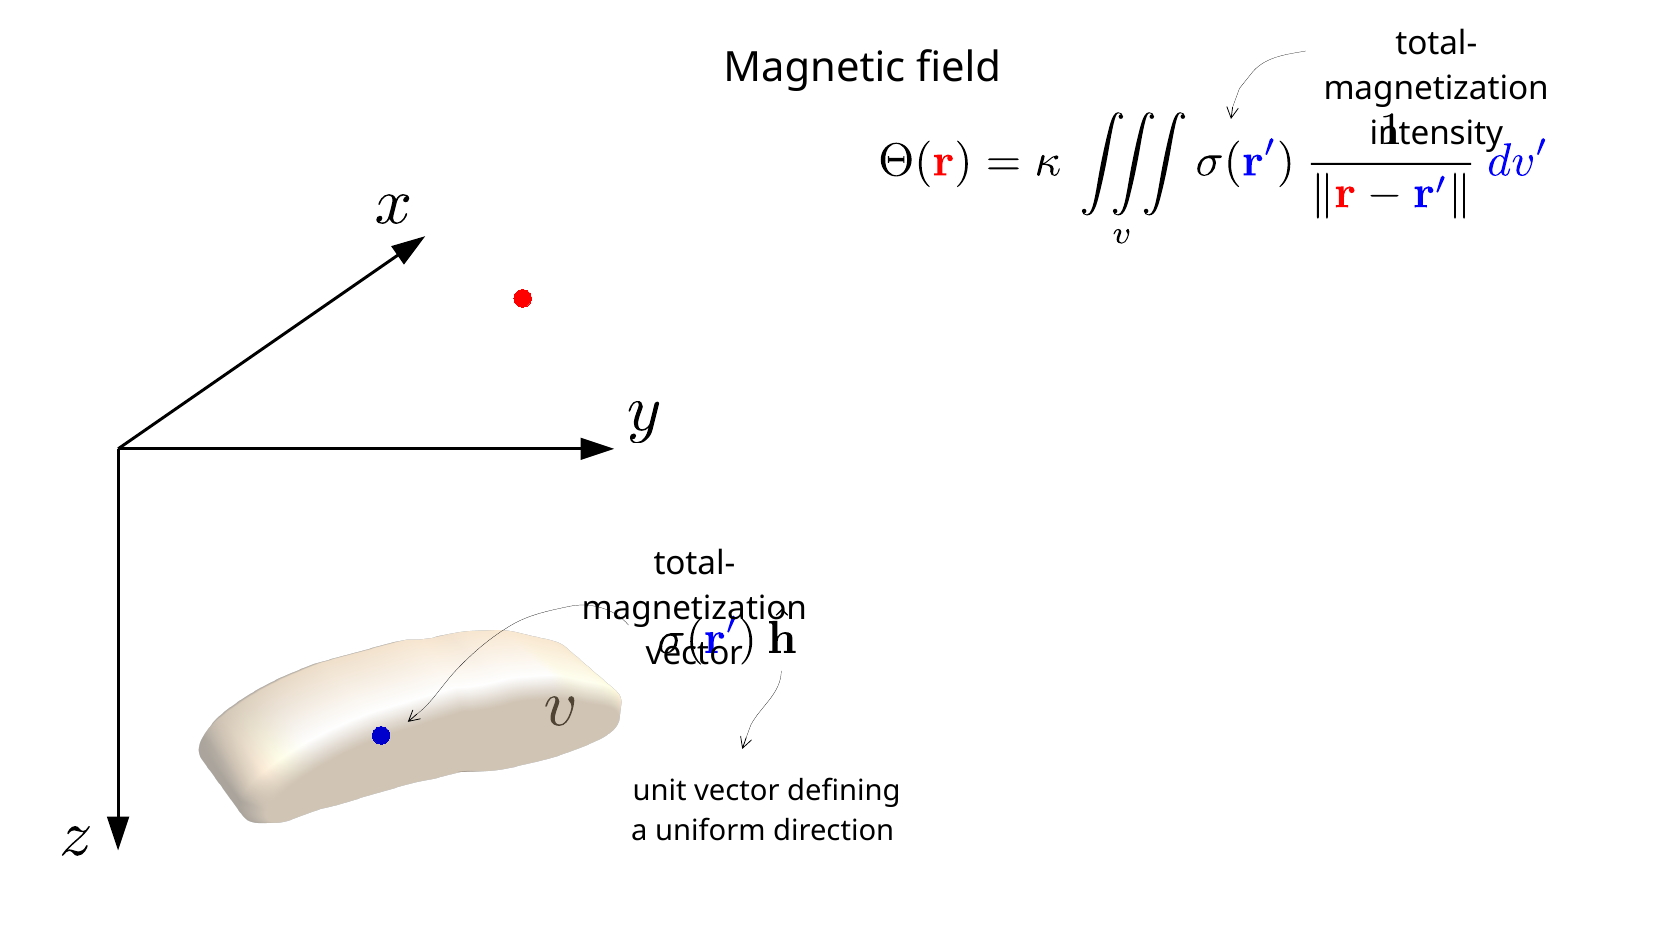

total-magnetization intensity
Magnetic field
total-magnetization vector
unit vector defining a uniform direction